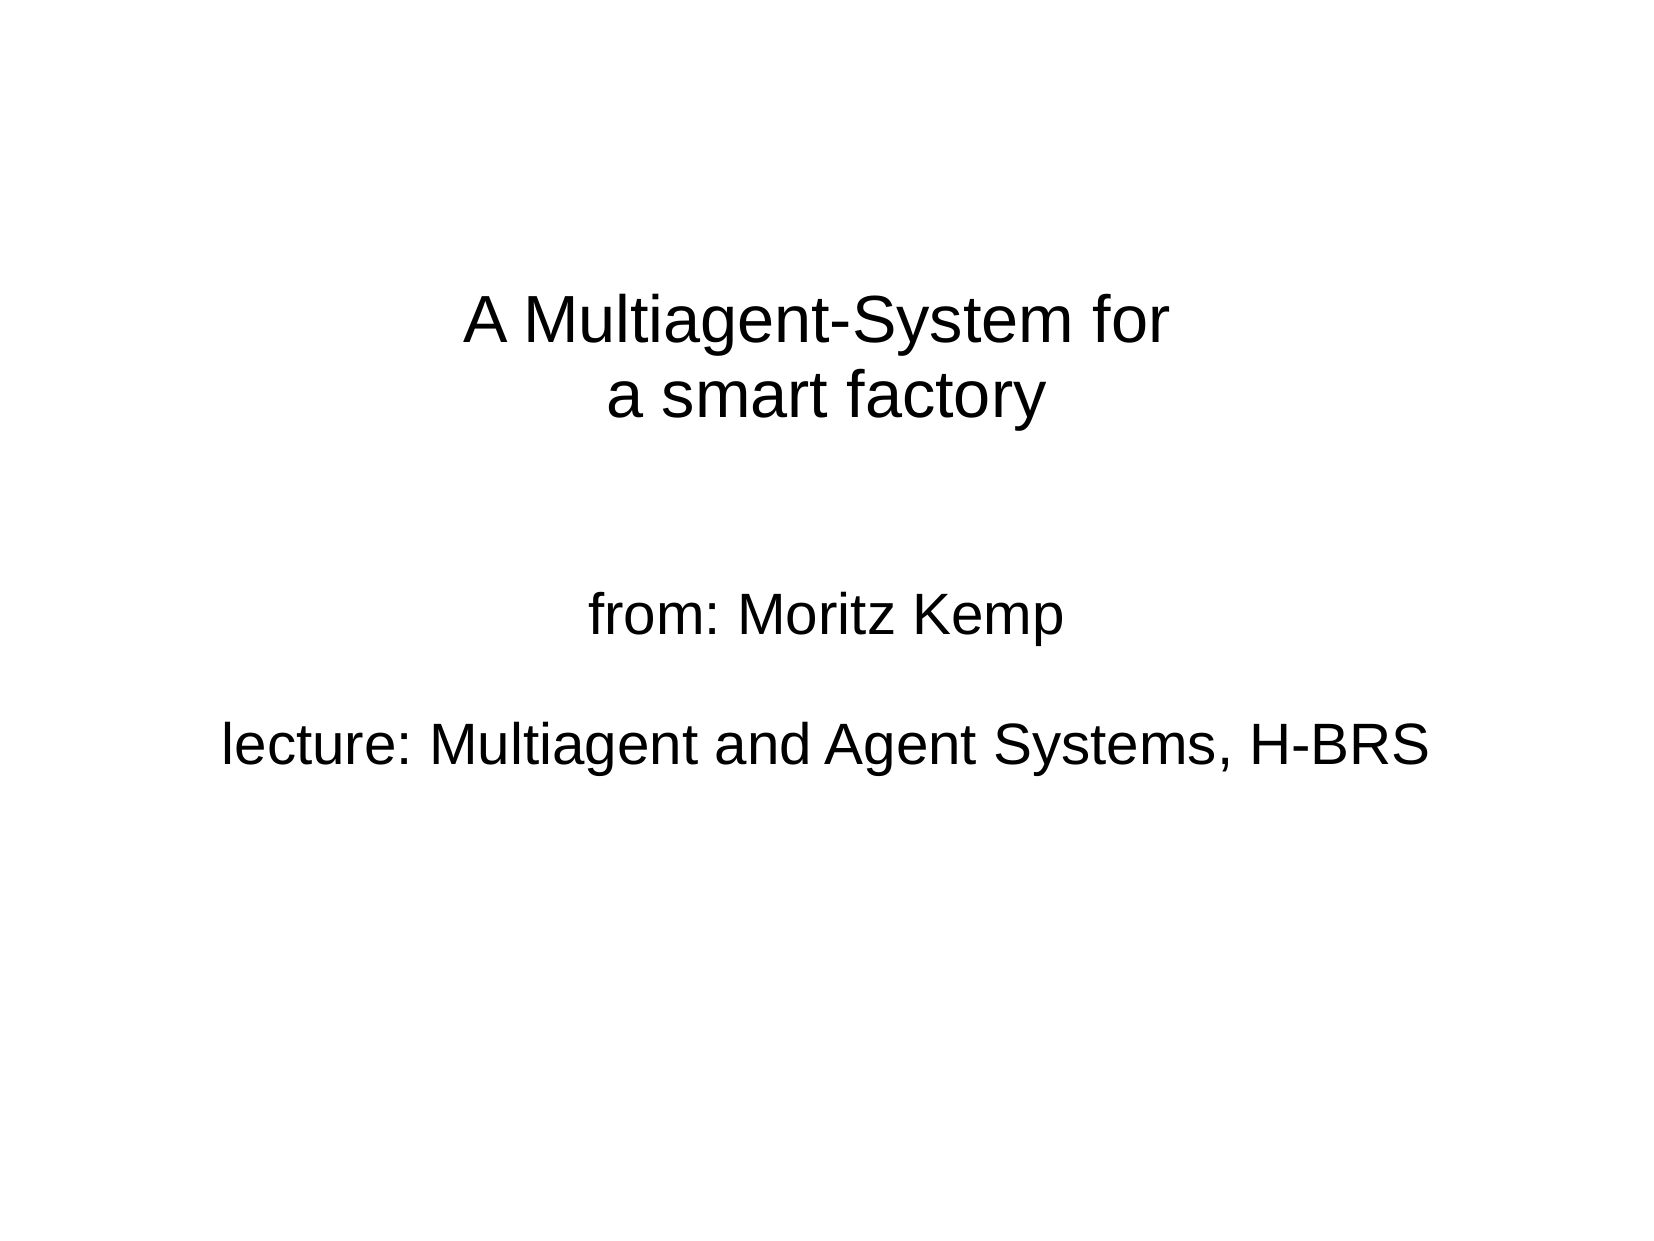

# A Multiagent-System for
a smart factory
from: Moritz Kemp
lecture: Multiagent and Agent Systems, H-BRS